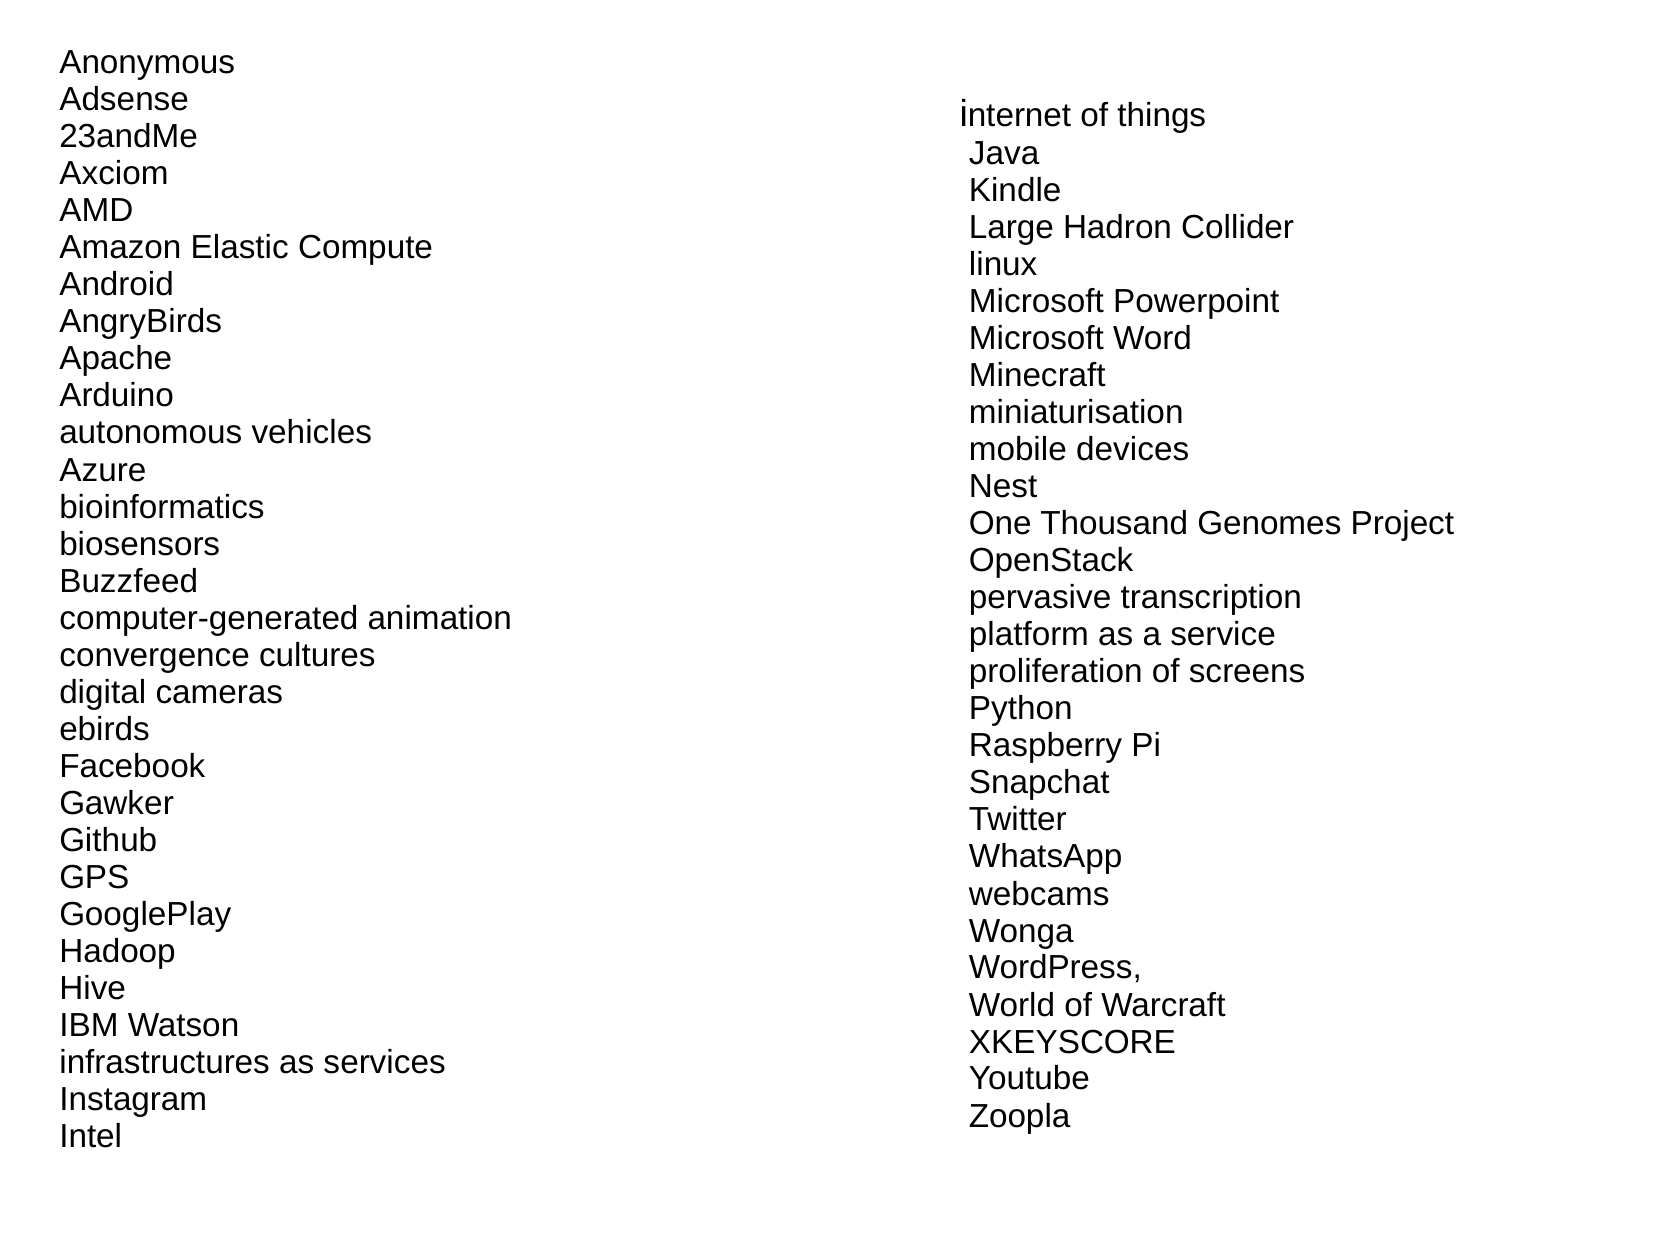

Anonymous
 Adsense
 23andMe
 Axciom
 AMD
 Amazon Elastic Compute
 Android
 AngryBirds
 Apache
 Arduino
 autonomous vehicles
 Azure
 bioinformatics
 biosensors
 Buzzfeed
 computer-generated animation
 convergence cultures
 digital cameras
 ebirds
 Facebook
 Gawker
 Github
 GPS
 GooglePlay
 Hadoop
 Hive
 IBM Watson
 infrastructures as services
 Instagram
 Intel
internet of things
 Java
 Kindle
 Large Hadron Collider
 linux
 Microsoft Powerpoint
 Microsoft Word
 Minecraft
 miniaturisation
 mobile devices
 Nest
 One Thousand Genomes Project
 OpenStack
 pervasive transcription
 platform as a service
 proliferation of screens
 Python
 Raspberry Pi
 Snapchat
 Twitter
 WhatsApp
 webcams
 Wonga
 WordPress,
 World of Warcraft
 XKEYSCORE
 Youtube
 Zoopla